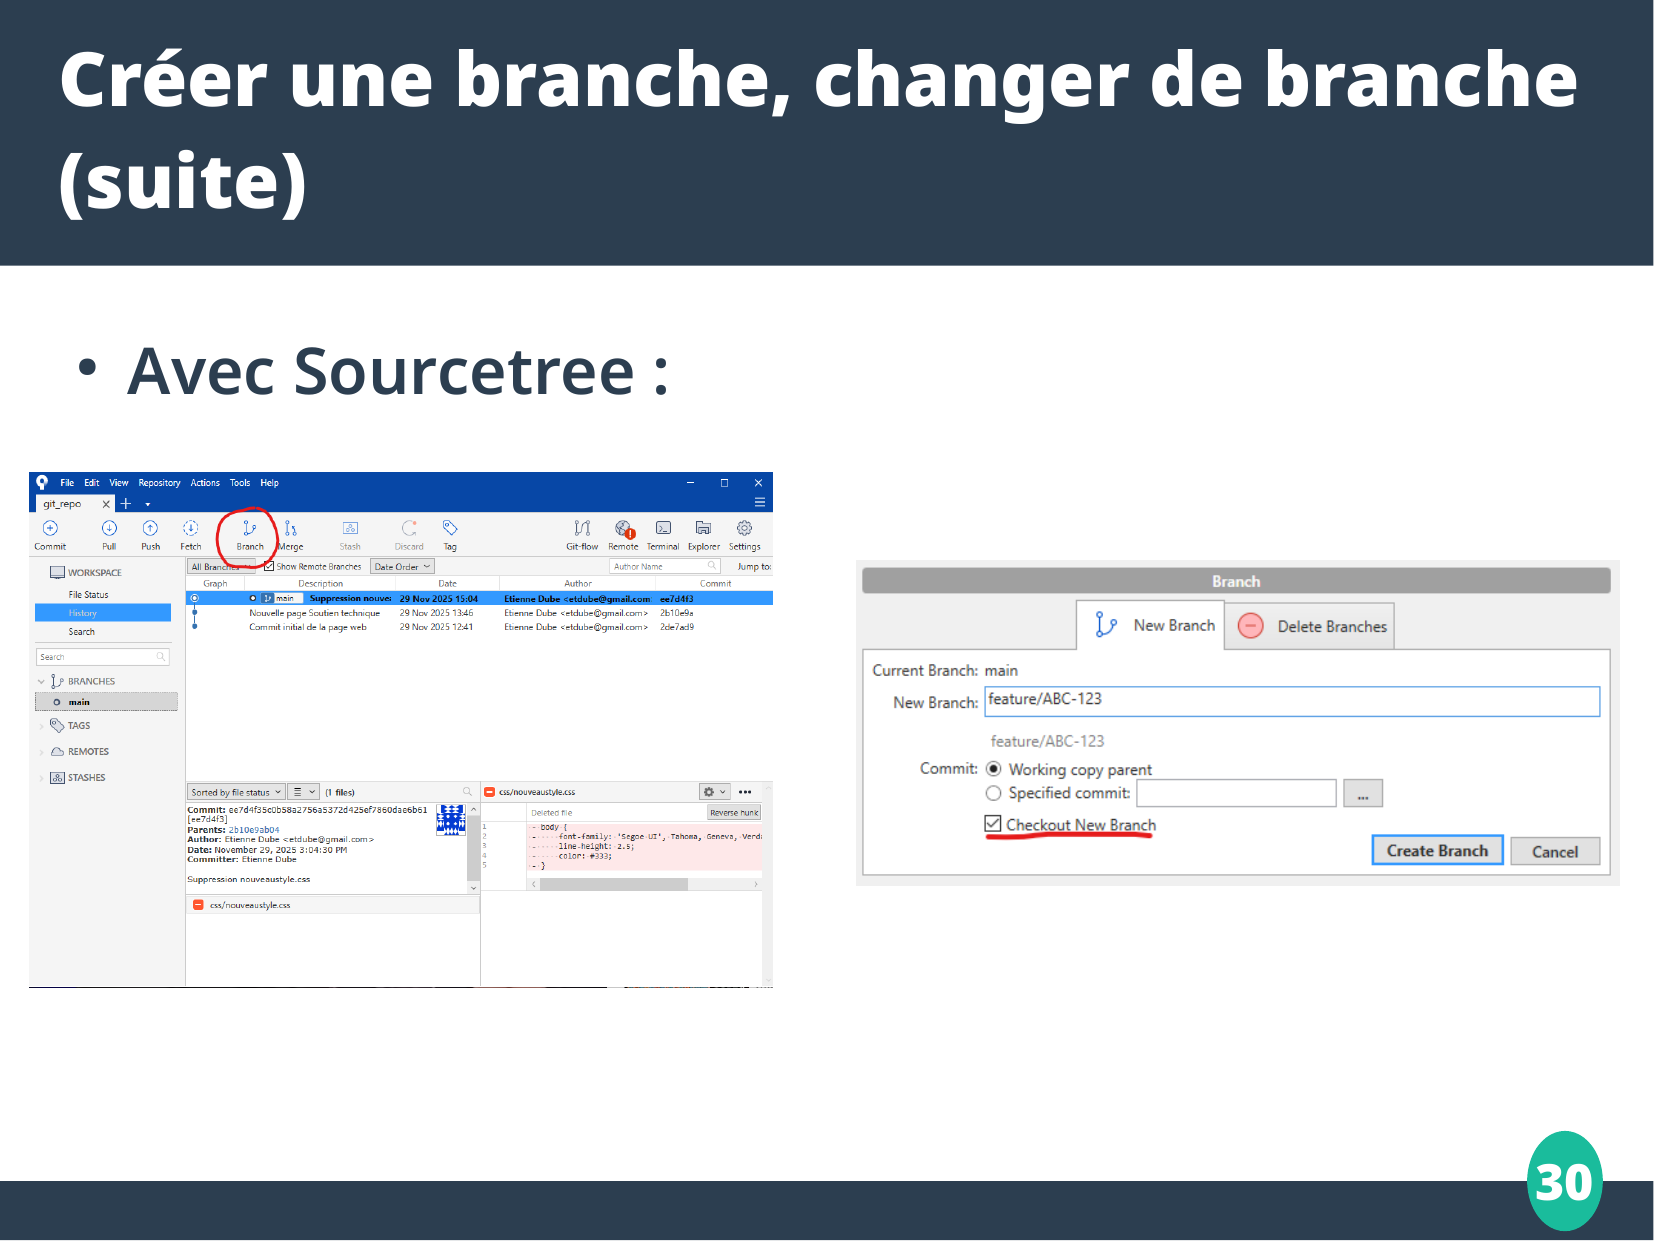

# Créer une branche, changer de branche (suite)
Avec Sourcetree :